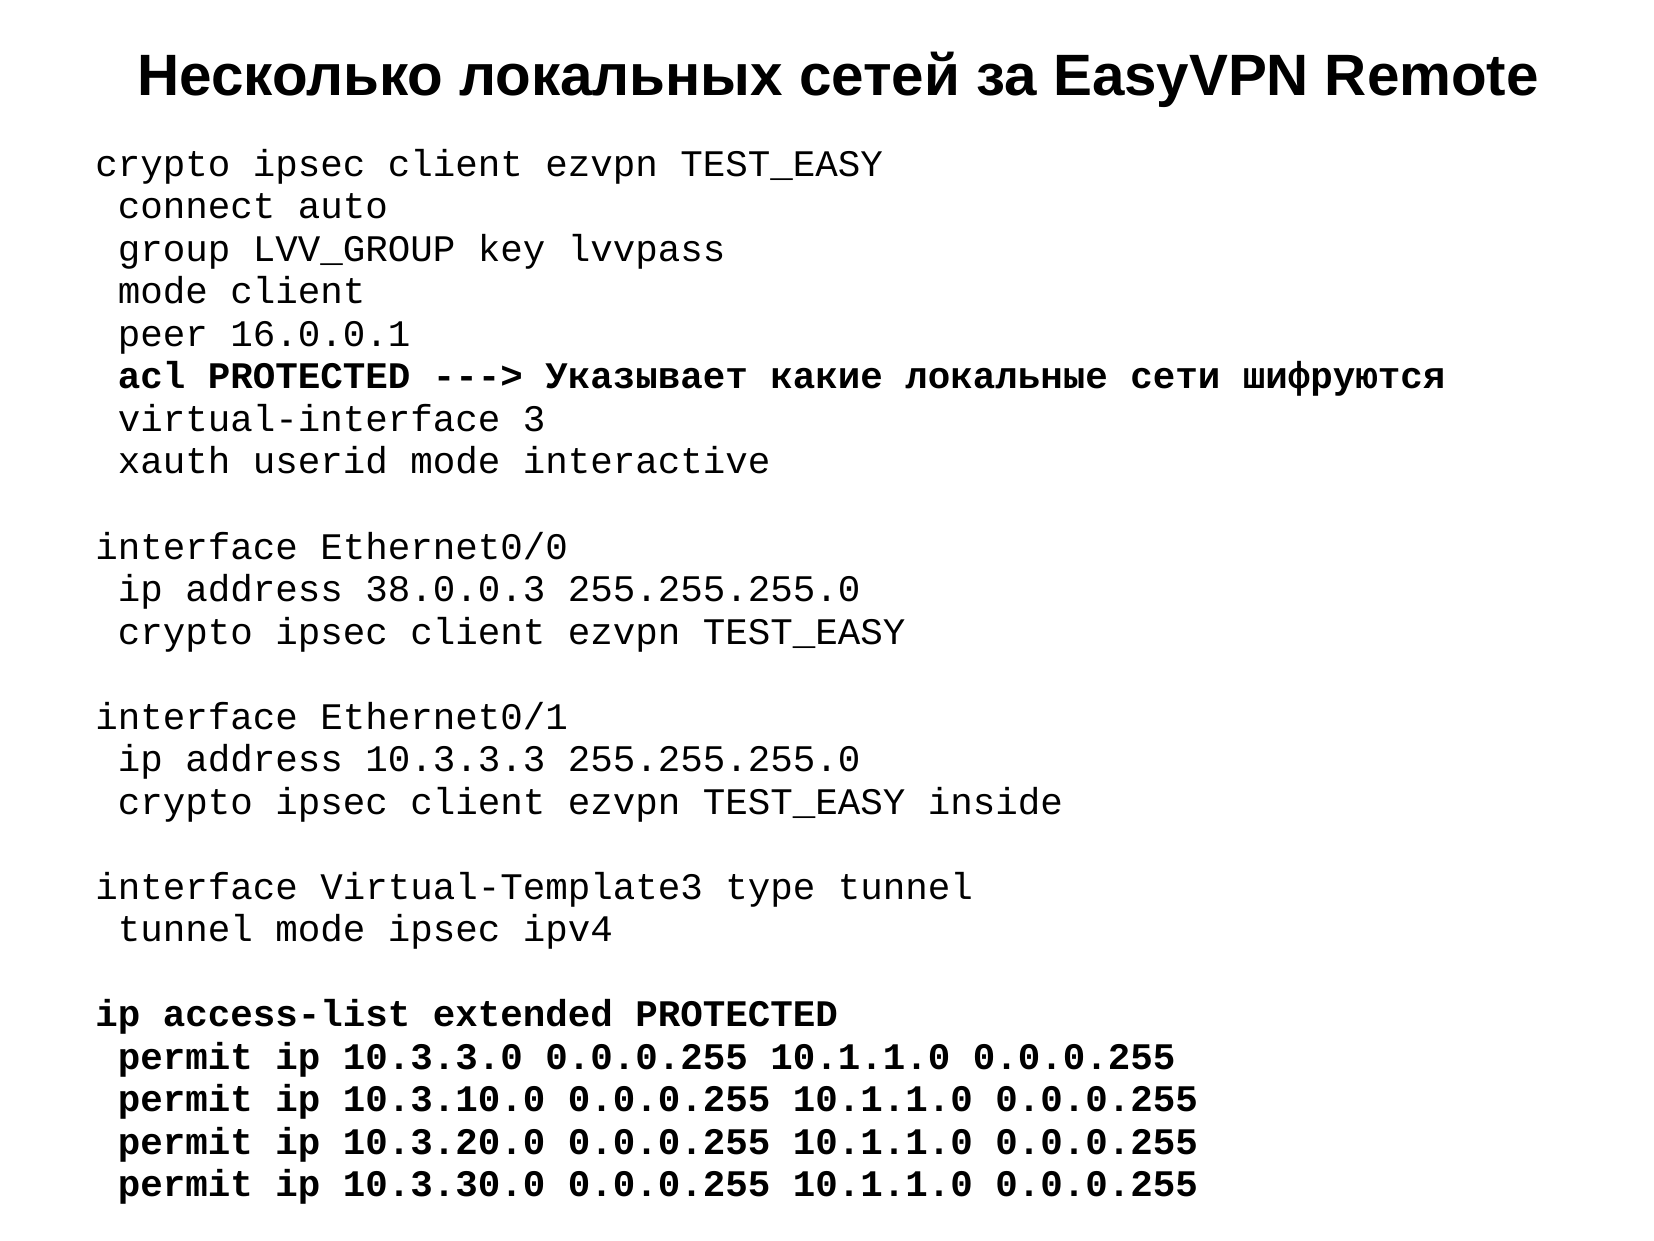

Несколько локальных сетей за EasyVPN Remote
# crypto ipsec client ezvpn TEST_EASY
 connect auto
 group LVV_GROUP key lvvpass
 mode client
 peer 16.0.0.1
 acl PROTECTED ---> Указывает какие локальные сети шифруются
 virtual-interface 3
 xauth userid mode interactive
interface Ethernet0/0
 ip address 38.0.0.3 255.255.255.0
 crypto ipsec client ezvpn TEST_EASY
interface Ethernet0/1
 ip address 10.3.3.3 255.255.255.0
 crypto ipsec client ezvpn TEST_EASY inside
interface Virtual-Template3 type tunnel
 tunnel mode ipsec ipv4
ip access-list extended PROTECTED
 permit ip 10.3.3.0 0.0.0.255 10.1.1.0 0.0.0.255
 permit ip 10.3.10.0 0.0.0.255 10.1.1.0 0.0.0.255
 permit ip 10.3.20.0 0.0.0.255 10.1.1.0 0.0.0.255
 permit ip 10.3.30.0 0.0.0.255 10.1.1.0 0.0.0.255